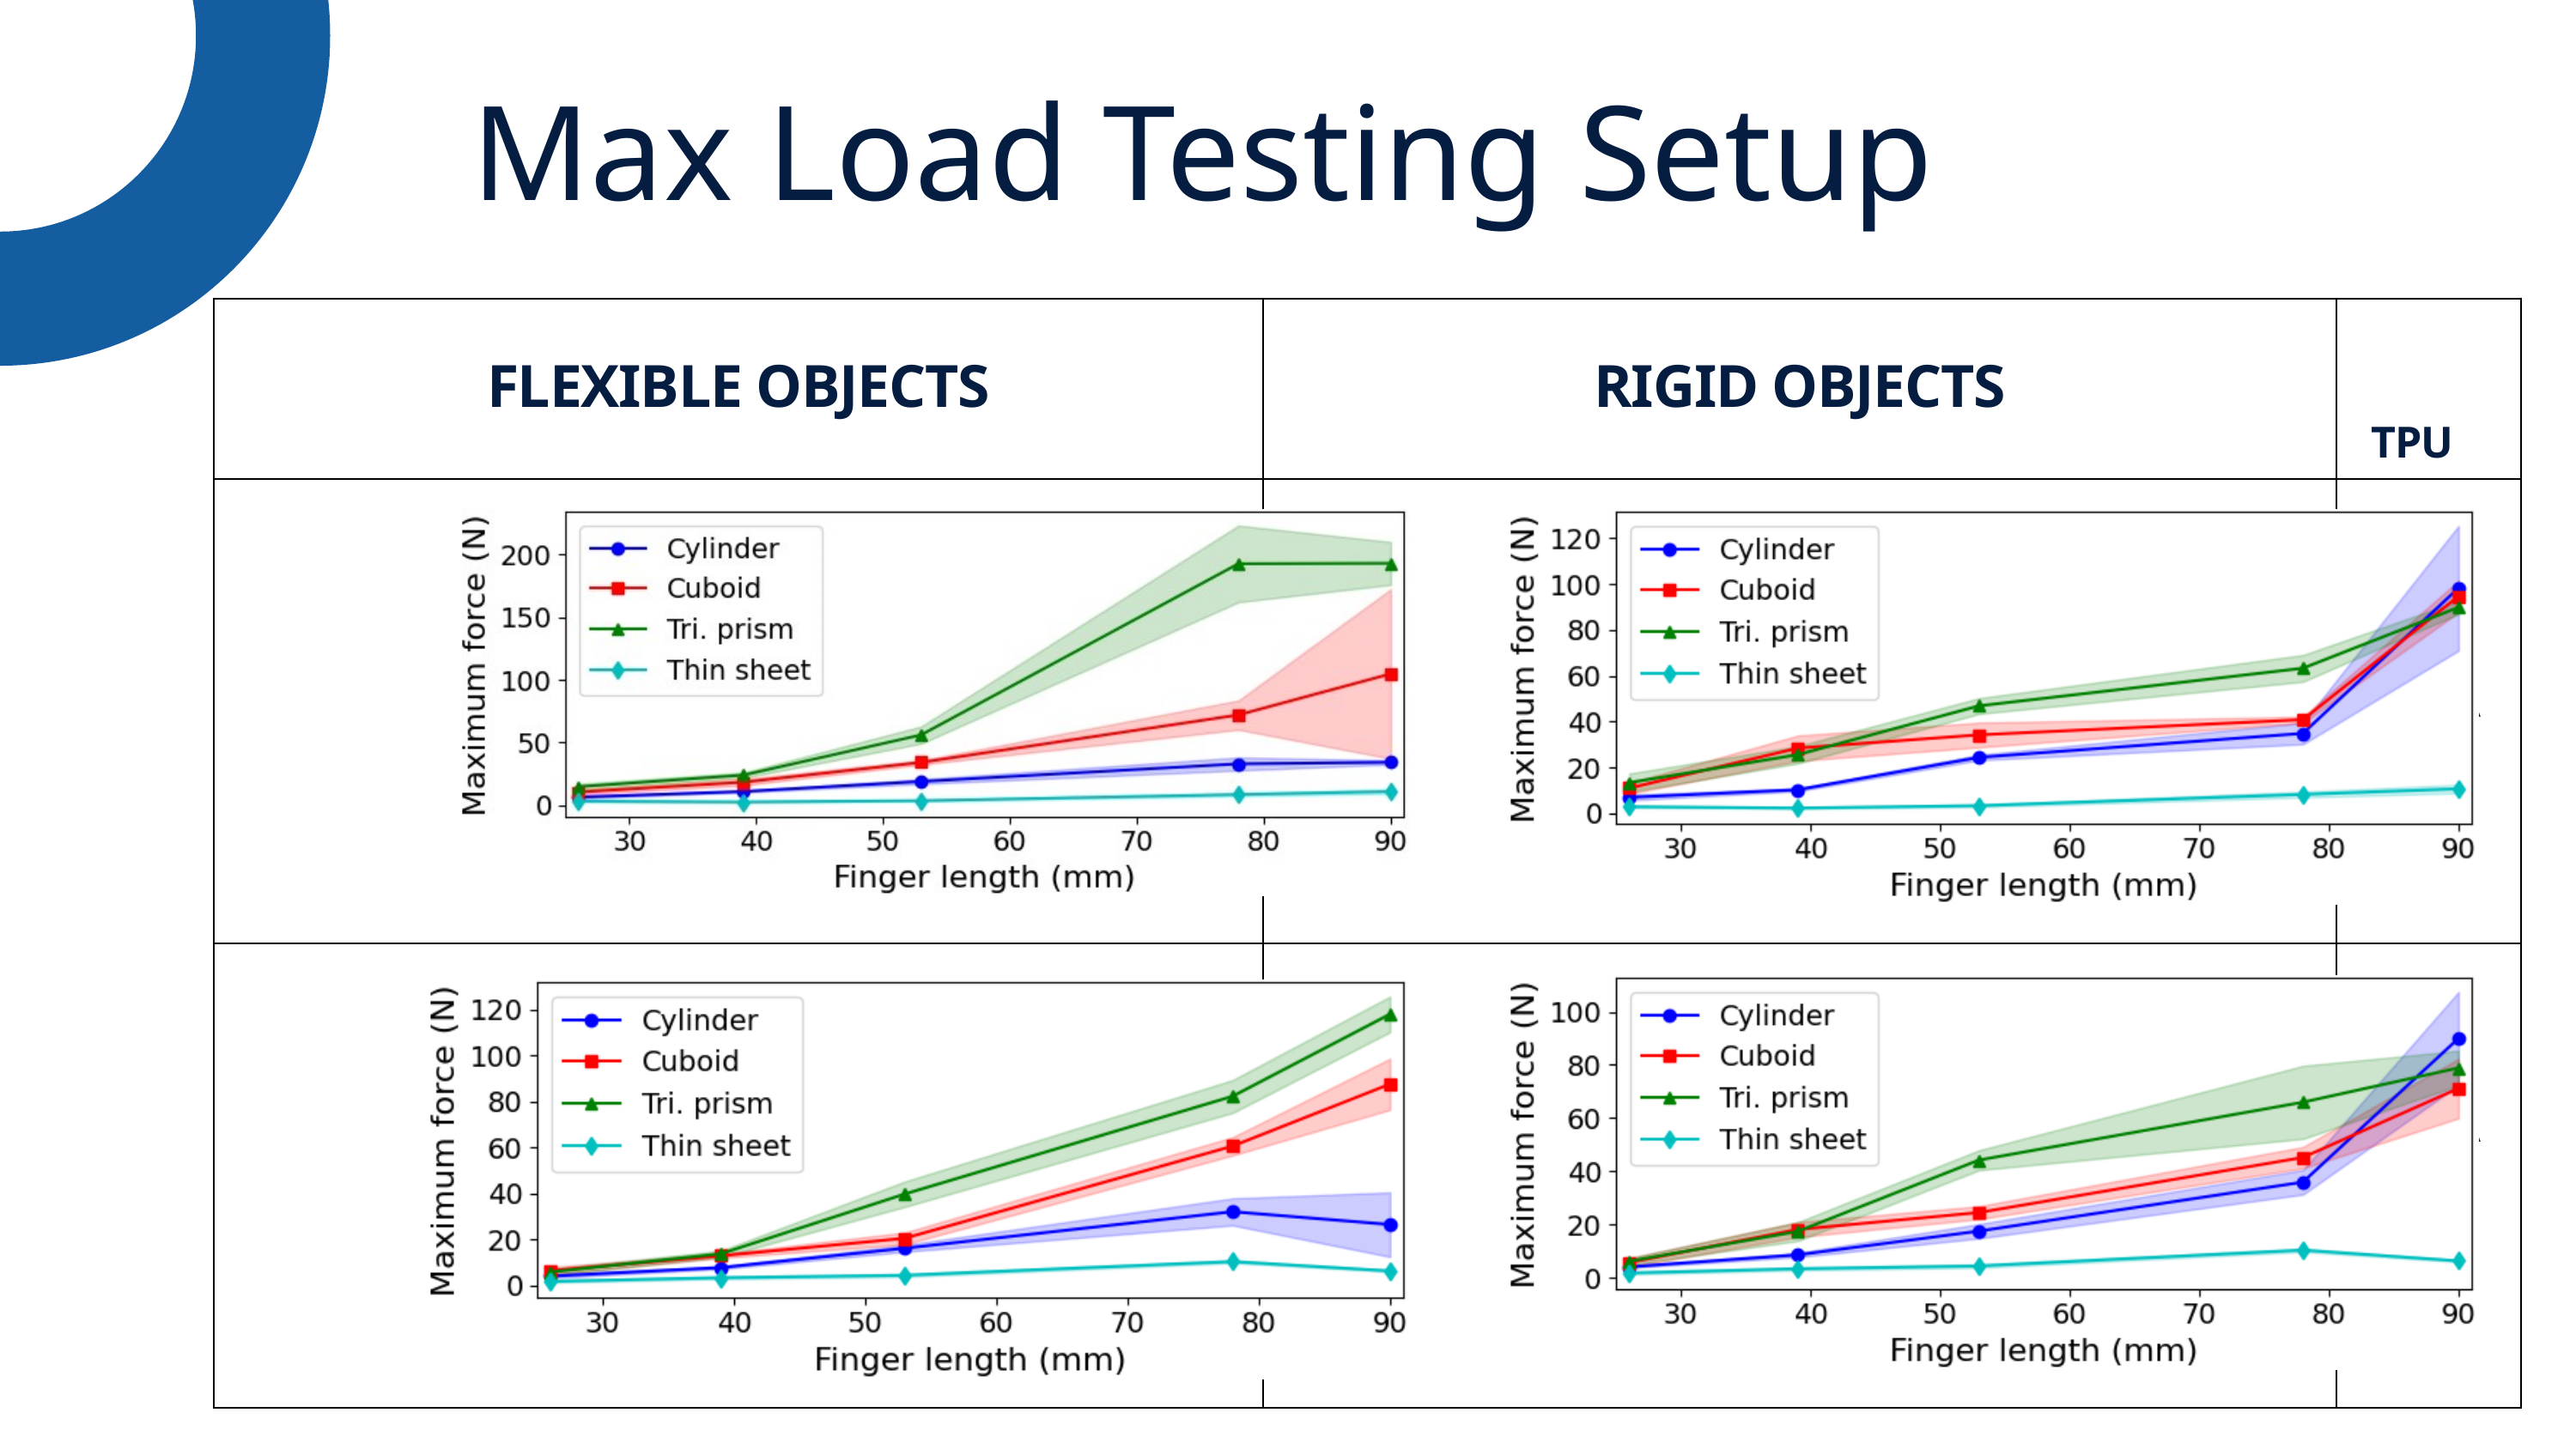

Max Load Testing Setup
| FLEXIBLE OBJECTS | RIGID OBJECTS | TPU |
| --- | --- | --- |
| | | 95A |
| | | 85A |